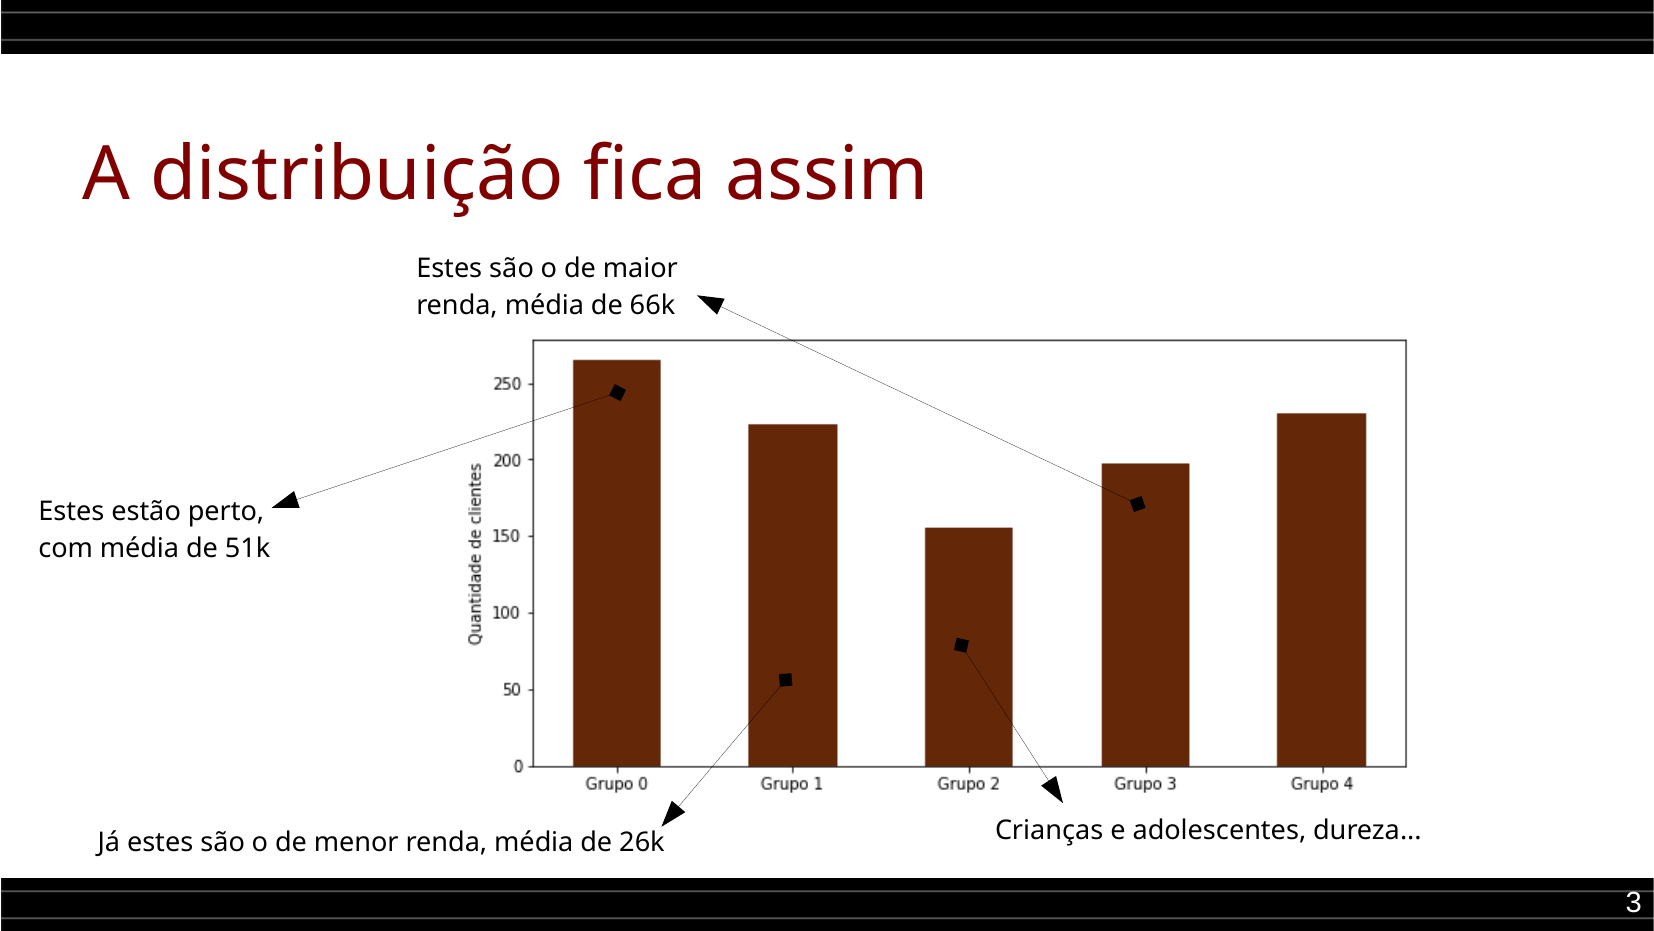

# A distribuição fica assim
Estes são o de maior renda, média de 66k
Estes estão perto, com média de 51k
Crianças e adolescentes, dureza...
Já estes são o de menor renda, média de 26k